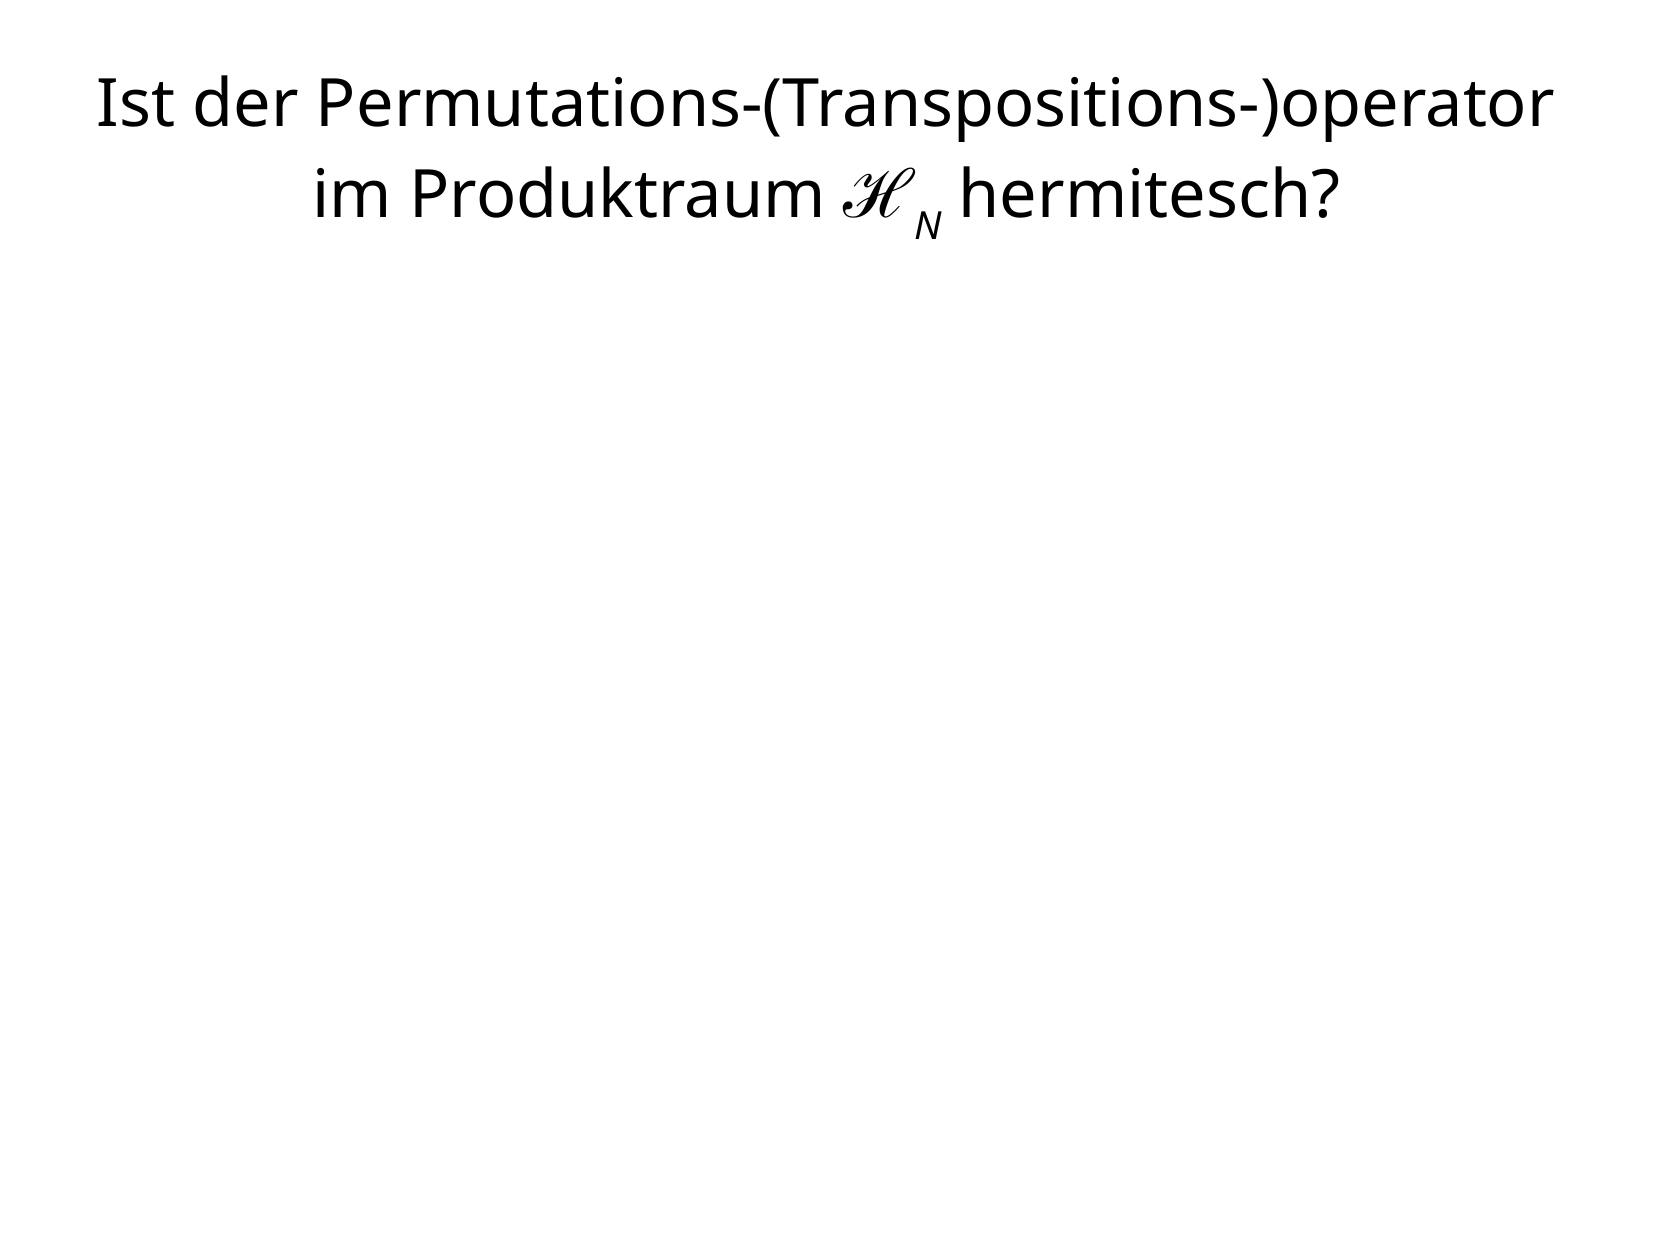

# Ist der Permutations-(Transpositions-)operator im Produktraum ℋN hermitesch?